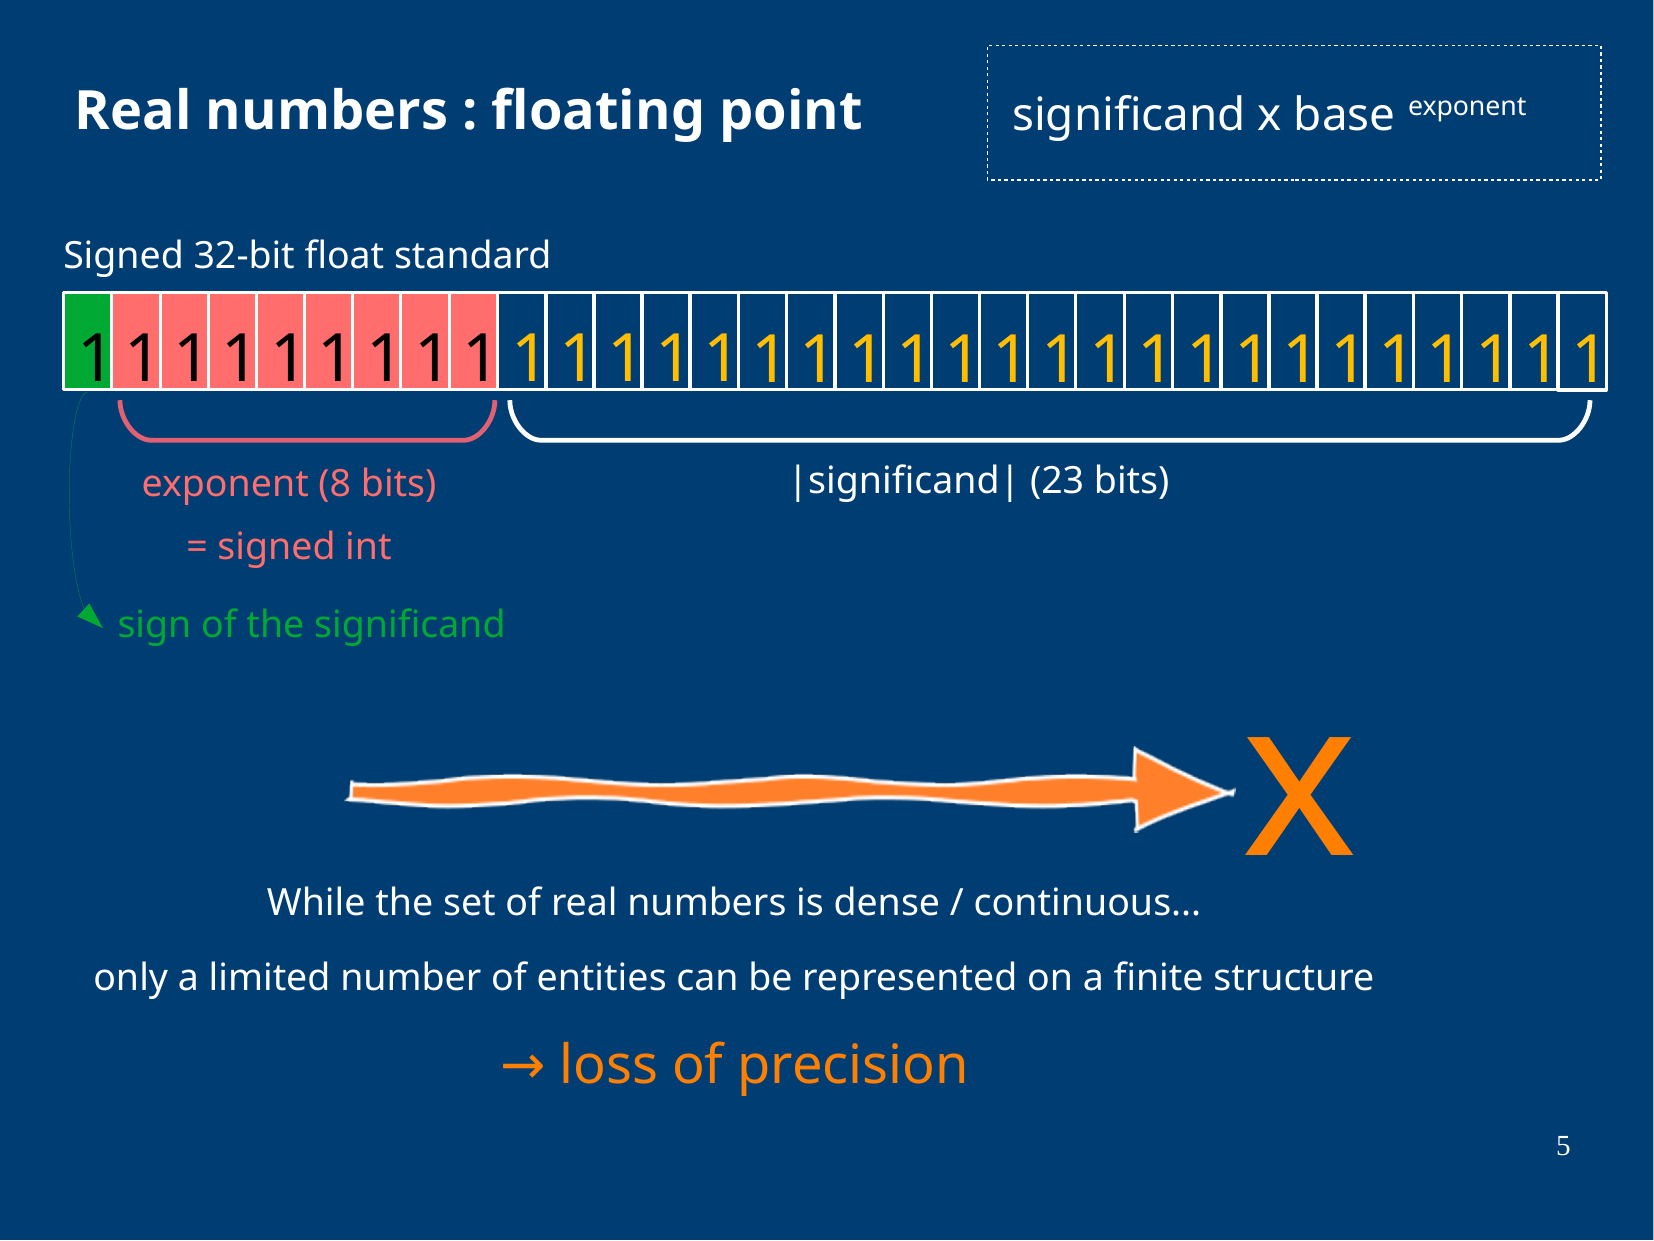

Real numbers : floating point
significand x base exponent
Signed 32-bit float standard
1
1
1
1
1
1
1
1
1
1
1
1
1
1
1
1
1
1
1
1
1
1
1
1
1
1
1
1
1
1
1
1
sign of the significand
exponent (8 bits)
= signed int
|significand| (23 bits)
x
While the set of real numbers is dense / continuous...
only a limited number of entities can be represented on a finite structure
→ loss of precision